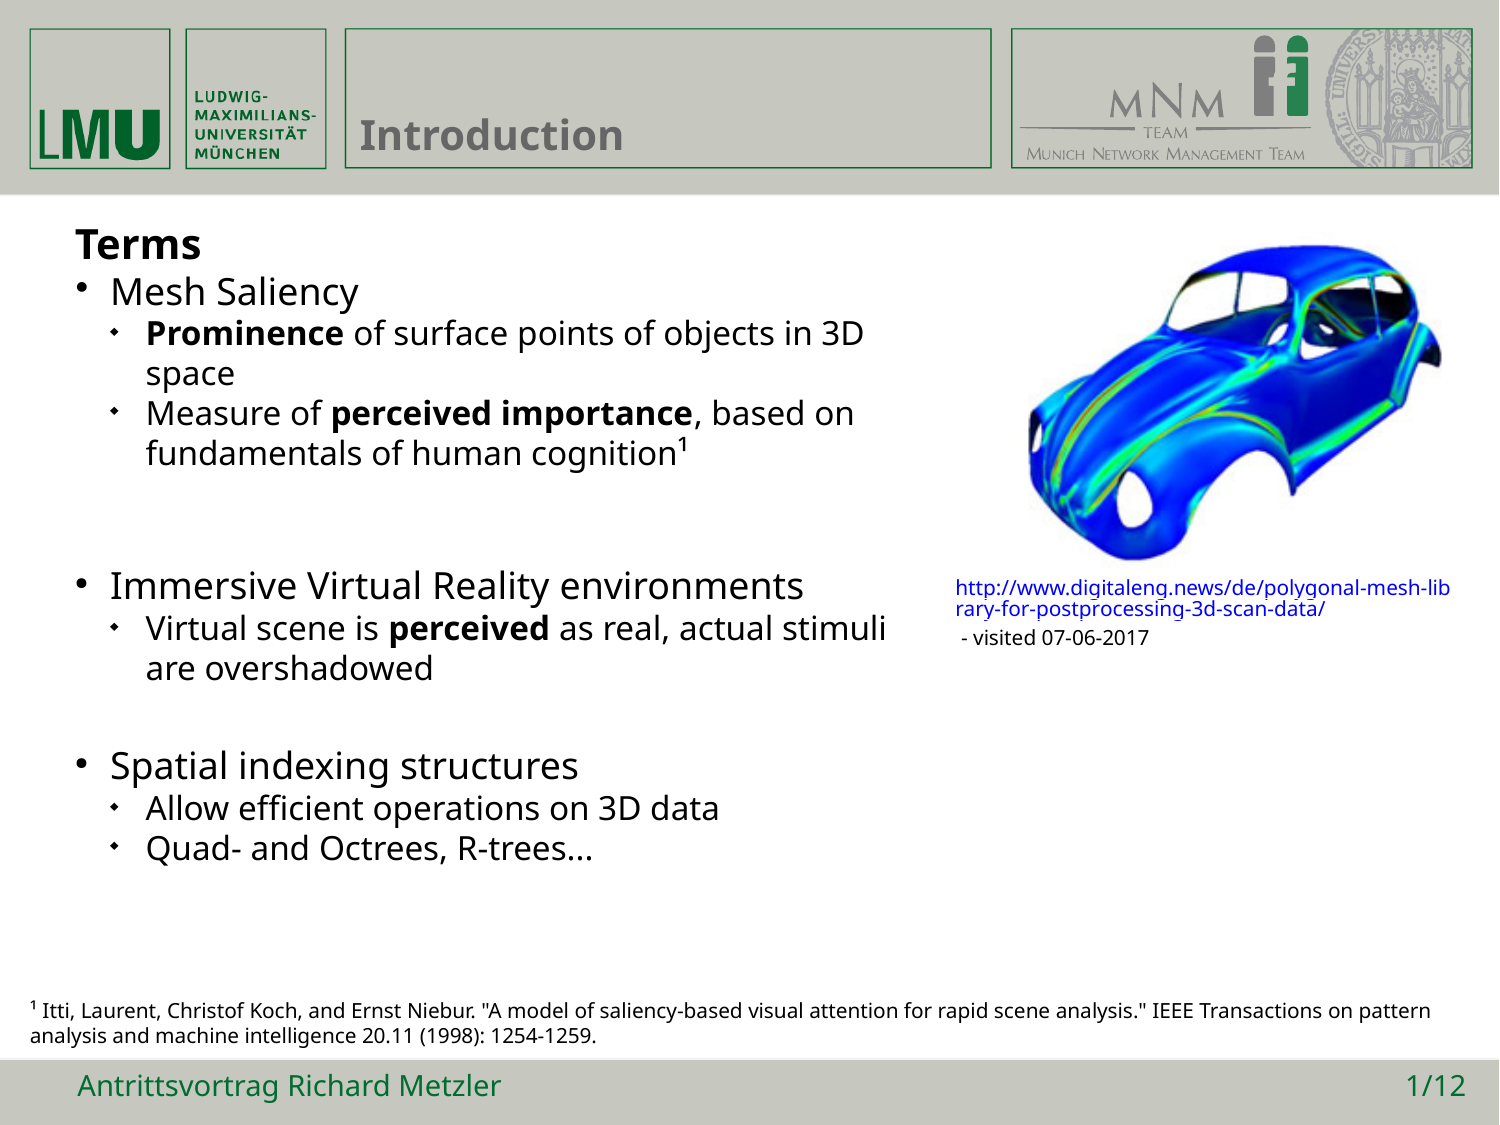

Introduction
Terms
Mesh Saliency
Prominence of surface points of objects in 3D space
Measure of perceived importance, based on fundamentals of human cognition¹
Immersive Virtual Reality environments
Virtual scene is perceived as real, actual stimuli are overshadowed
http://www.digitaleng.news/de/polygonal-mesh-library-for-postprocessing-3d-scan-data/
 - visited 07-06-2017
Spatial indexing structures
Allow efficient operations on 3D data
Quad- and Octrees, R-trees...
¹ Itti, Laurent, Christof Koch, and Ernst Niebur. "A model of saliency-based visual attention for rapid scene analysis." IEEE Transactions on pattern analysis and machine intelligence 20.11 (1998): 1254-1259.
Antrittsvortrag Richard Metzler
1/12